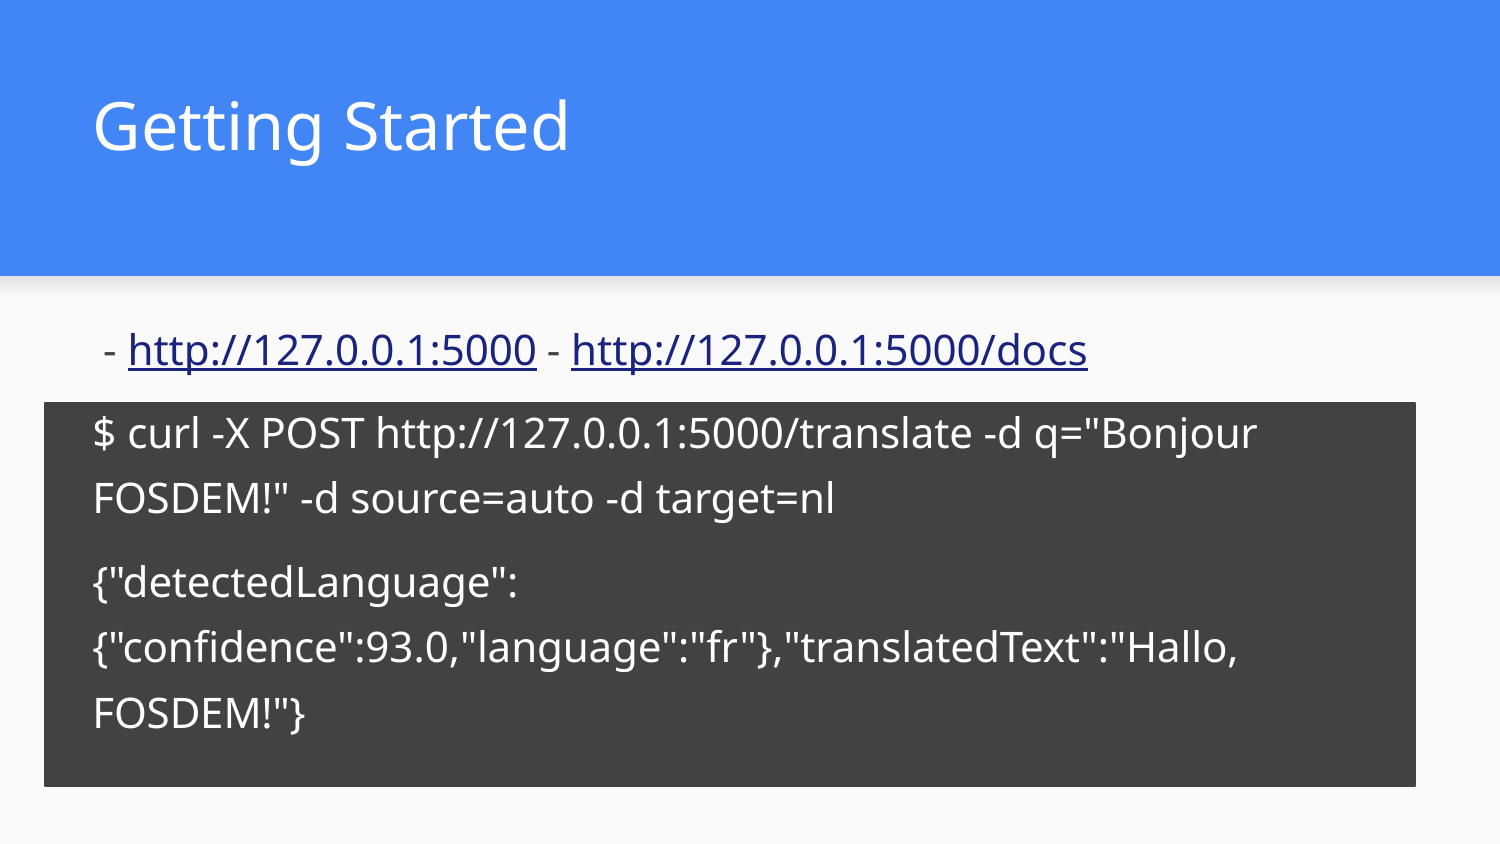

# Getting Started
 - http://127.0.0.1:5000 - http://127.0.0.1:5000/docs
$ curl -X POST http://127.0.0.1:5000/translate -d q="Bonjour FOSDEM!" -d source=auto -d target=nl
{"detectedLanguage":{"confidence":93.0,"language":"fr"},"translatedText":"Hallo, FOSDEM!"}